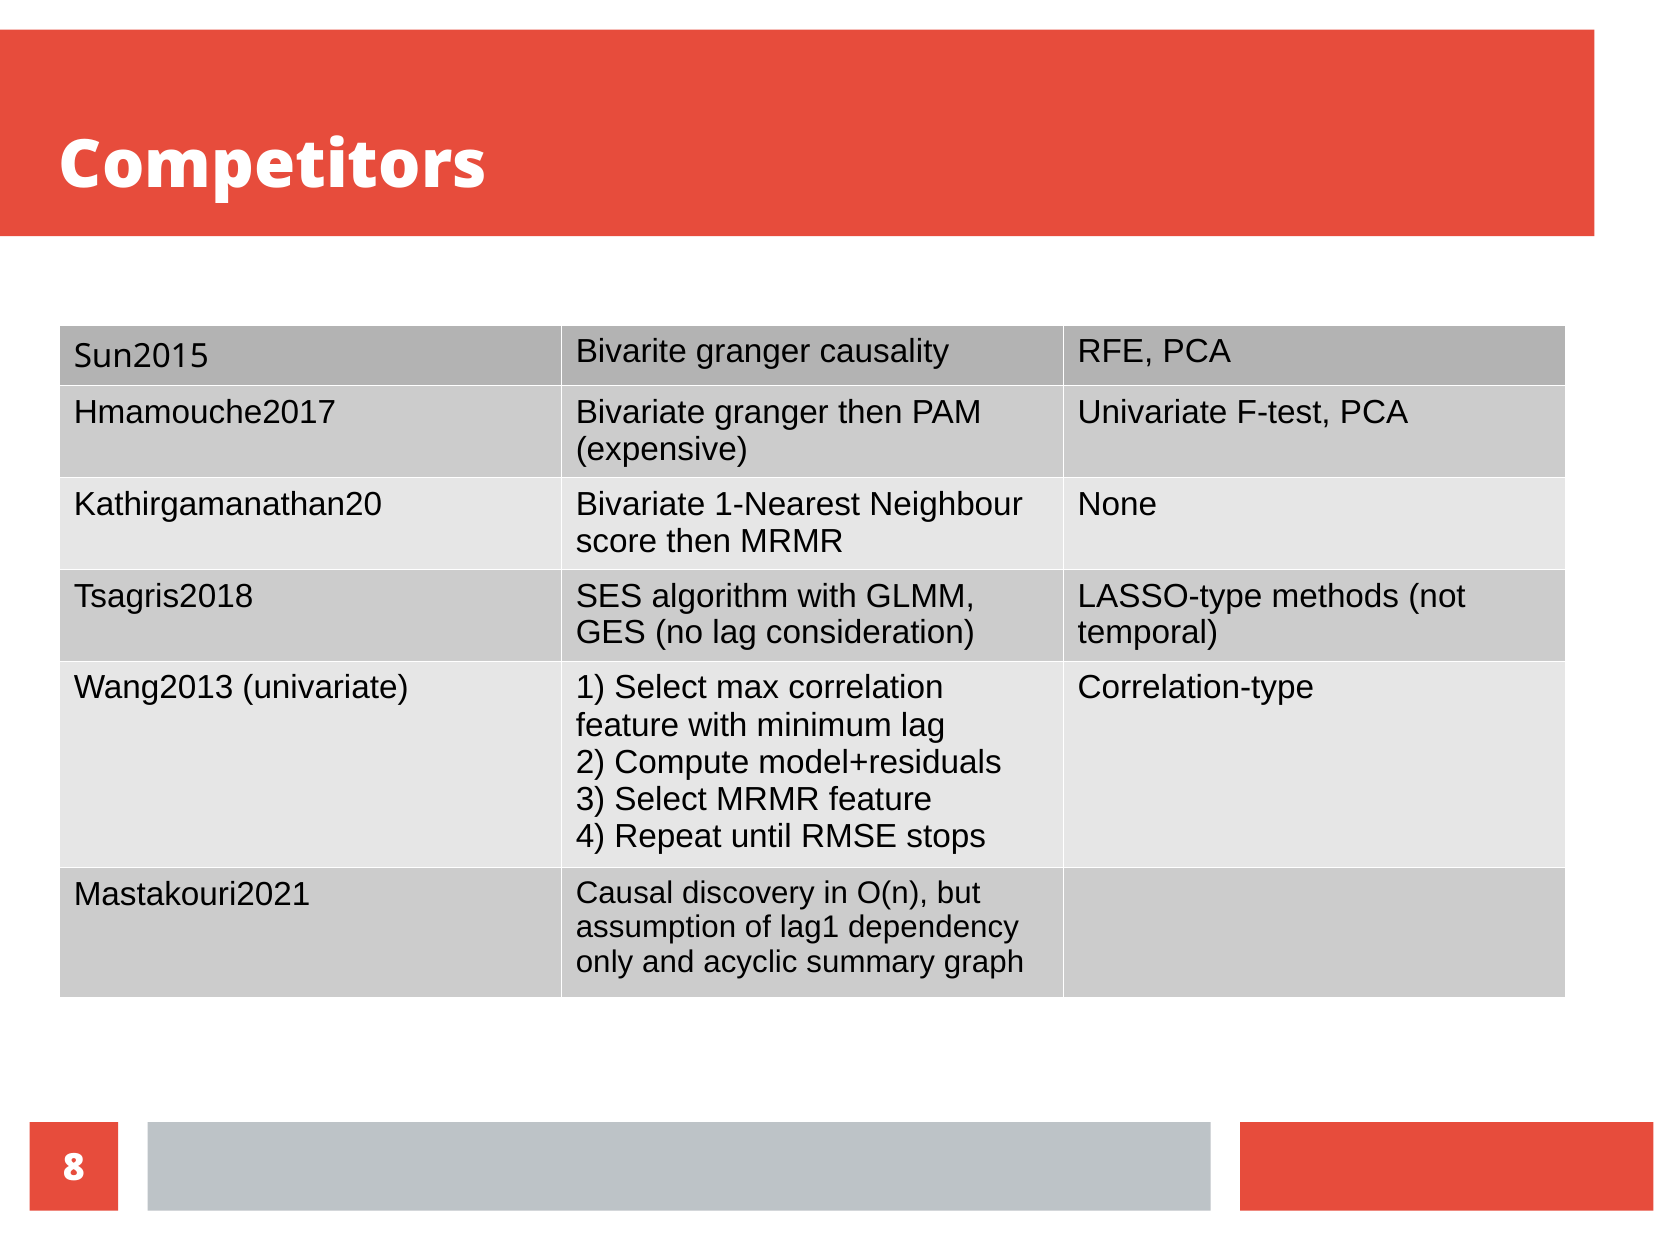

# Competitors
| Sun2015 | Bivarite granger causality | RFE, PCA |
| --- | --- | --- |
| Hmamouche2017 | Bivariate granger then PAM (expensive) | Univariate F-test, PCA |
| Kathirgamanathan20 | Bivariate 1-Nearest Neighbour score then MRMR | None |
| Tsagris2018 | SES algorithm with GLMM, GES (no lag consideration) | LASSO-type methods (not temporal) |
| Wang2013 (univariate) | 1) Select max correlation feature with minimum lag 2) Compute model+residuals 3) Select MRMR feature 4) Repeat until RMSE stops | Correlation-type |
| Mastakouri2021 | Causal discovery in O(n), but assumption of lag1 dependency only and acyclic summary graph | |
8